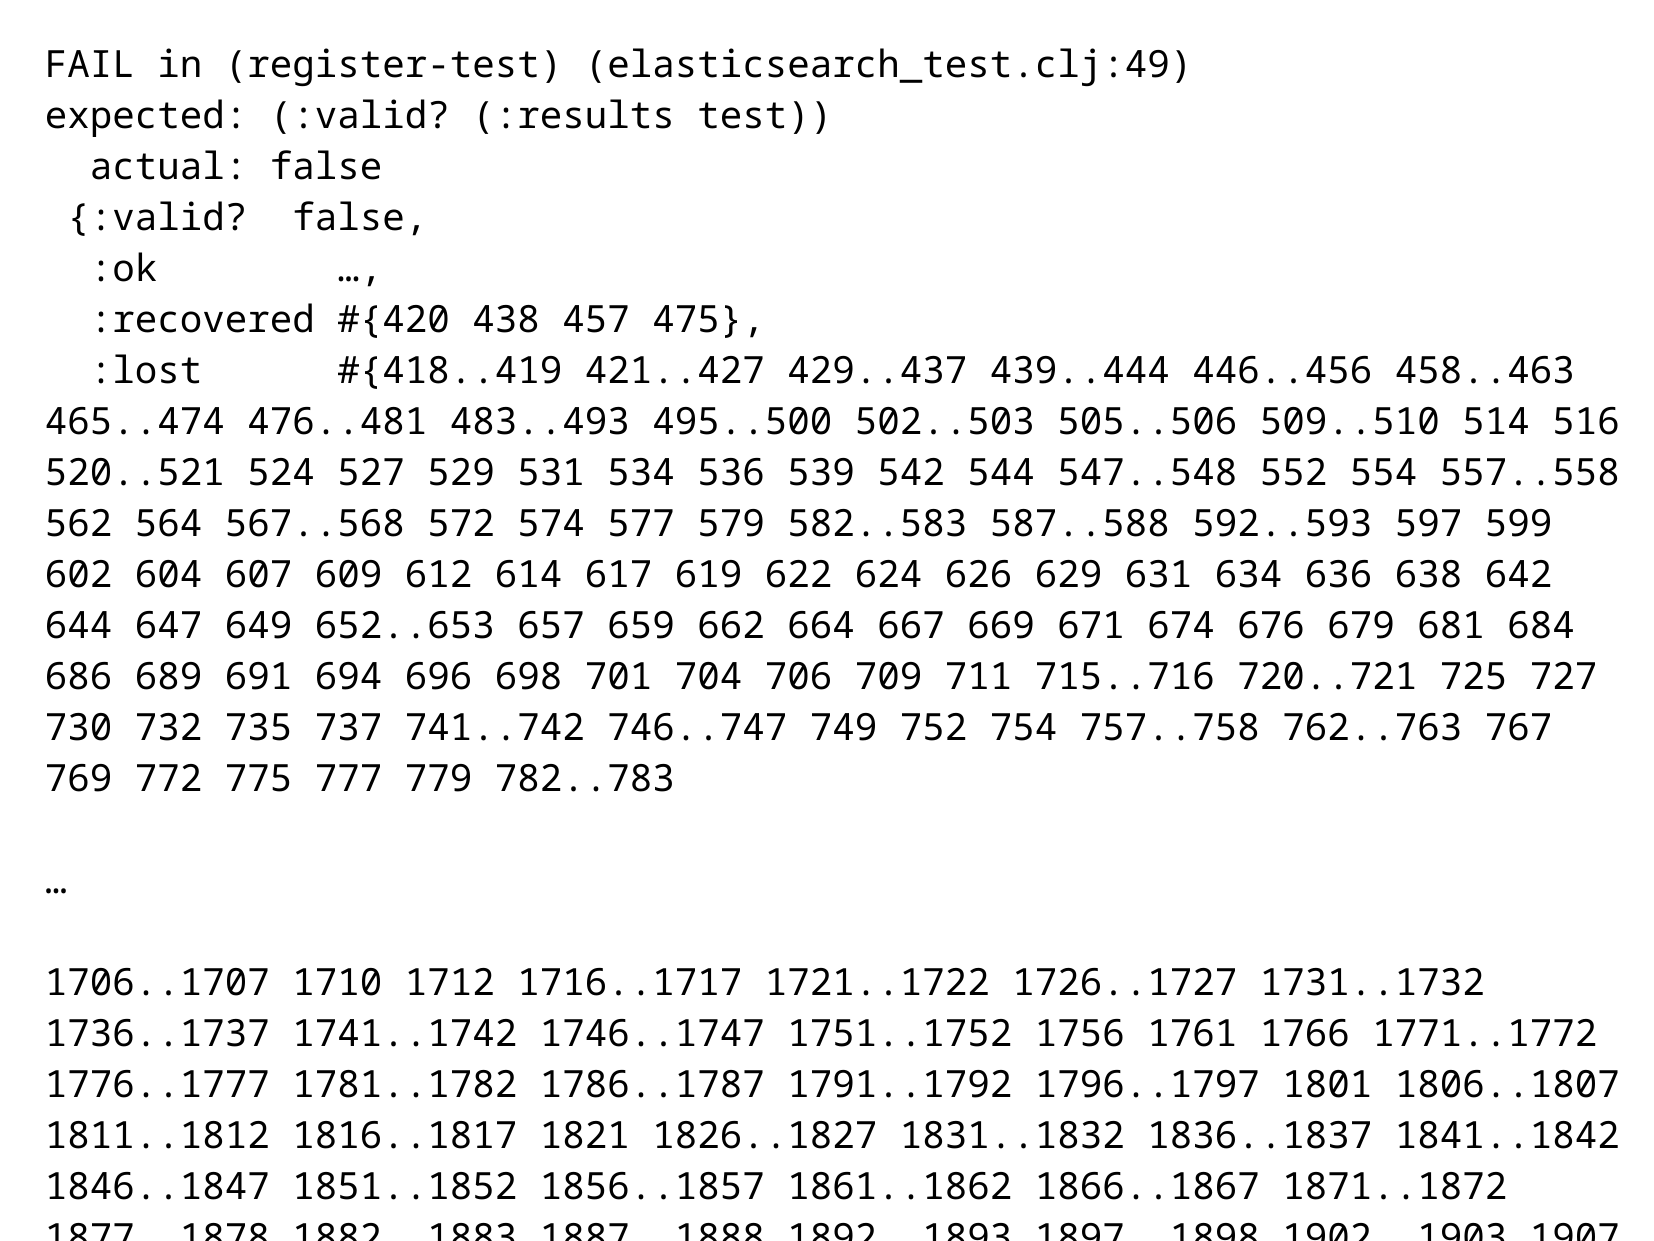

FAIL in (register-test) (elasticsearch_test.clj:49)
expected: (:valid? (:results test))
 actual: false
 {:valid?	 false,
 :ok …,
 :recovered #{420 438 457 475},
 :lost #{418..419 421..427 429..437 439..444 446..456 458..463 465..474 476..481 483..493 495..500 502..503 505..506 509..510 514 516 520..521 524 527 529 531 534 536 539 542 544 547..548 552 554 557..558 562 564 567..568 572 574 577 579 582..583 587..588 592..593 597 599 602 604 607 609 612 614 617 619 622 624 626 629 631 634 636 638 642 644 647 649 652..653 657 659 662 664 667 669 671 674 676 679 681 684 686 689 691 694 696 698 701 704 706 709 711 715..716 720..721 725 727 730 732 735 737 741..742 746..747 749 752 754 757..758 762..763 767 769 772 775 777 779 782..783
…
1706..1707 1710 1712 1716..1717 1721..1722 1726..1727 1731..1732 1736..1737 1741..1742 1746..1747 1751..1752 1756 1761 1766 1771..1772 1776..1777 1781..1782 1786..1787 1791..1792 1796..1797 1801 1806..1807 1811..1812 1816..1817 1821 1826..1827 1831..1832 1836..1837 1841..1842 1846..1847 1851..1852 1856..1857 1861..1862 1866..1867 1871..1872 1877..1878 1882..1883 1887..1888 1892..1893 1897..1898 1902..1903 1907 1912..1913 1917..1918 1922..1923 1926 1931..1932 1936..1937 1941 1946..1947 1951 1953 1957},
 :unexpected 		#{},
 :ok-frac 			1103/1961
 :recovered-frac 	4/1961,
 :lost-frac 		645/1961,
 :unexpected-frac 	0})